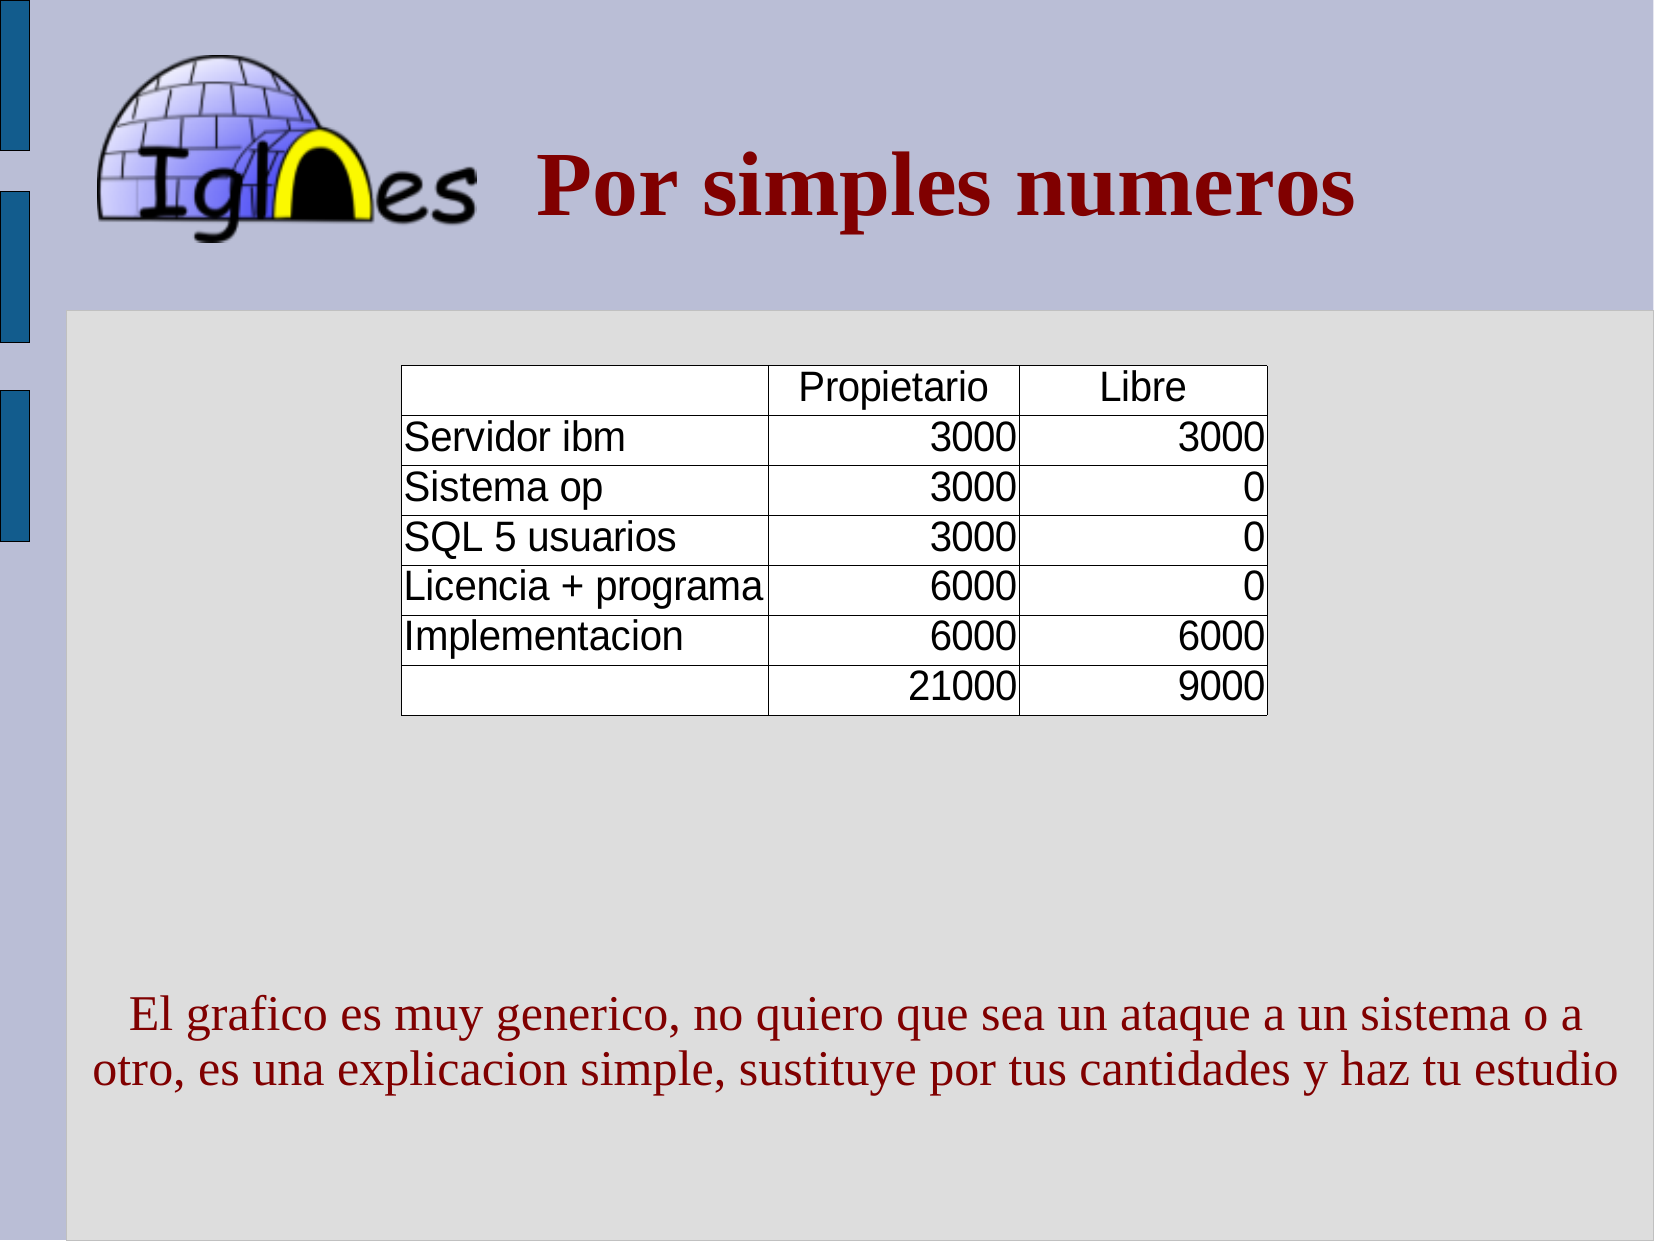

# Por simples numeros
El grafico es muy generico, no quiero que sea un ataque a un sistema o a otro, es una explicacion simple, sustituye por tus cantidades y haz tu estudio